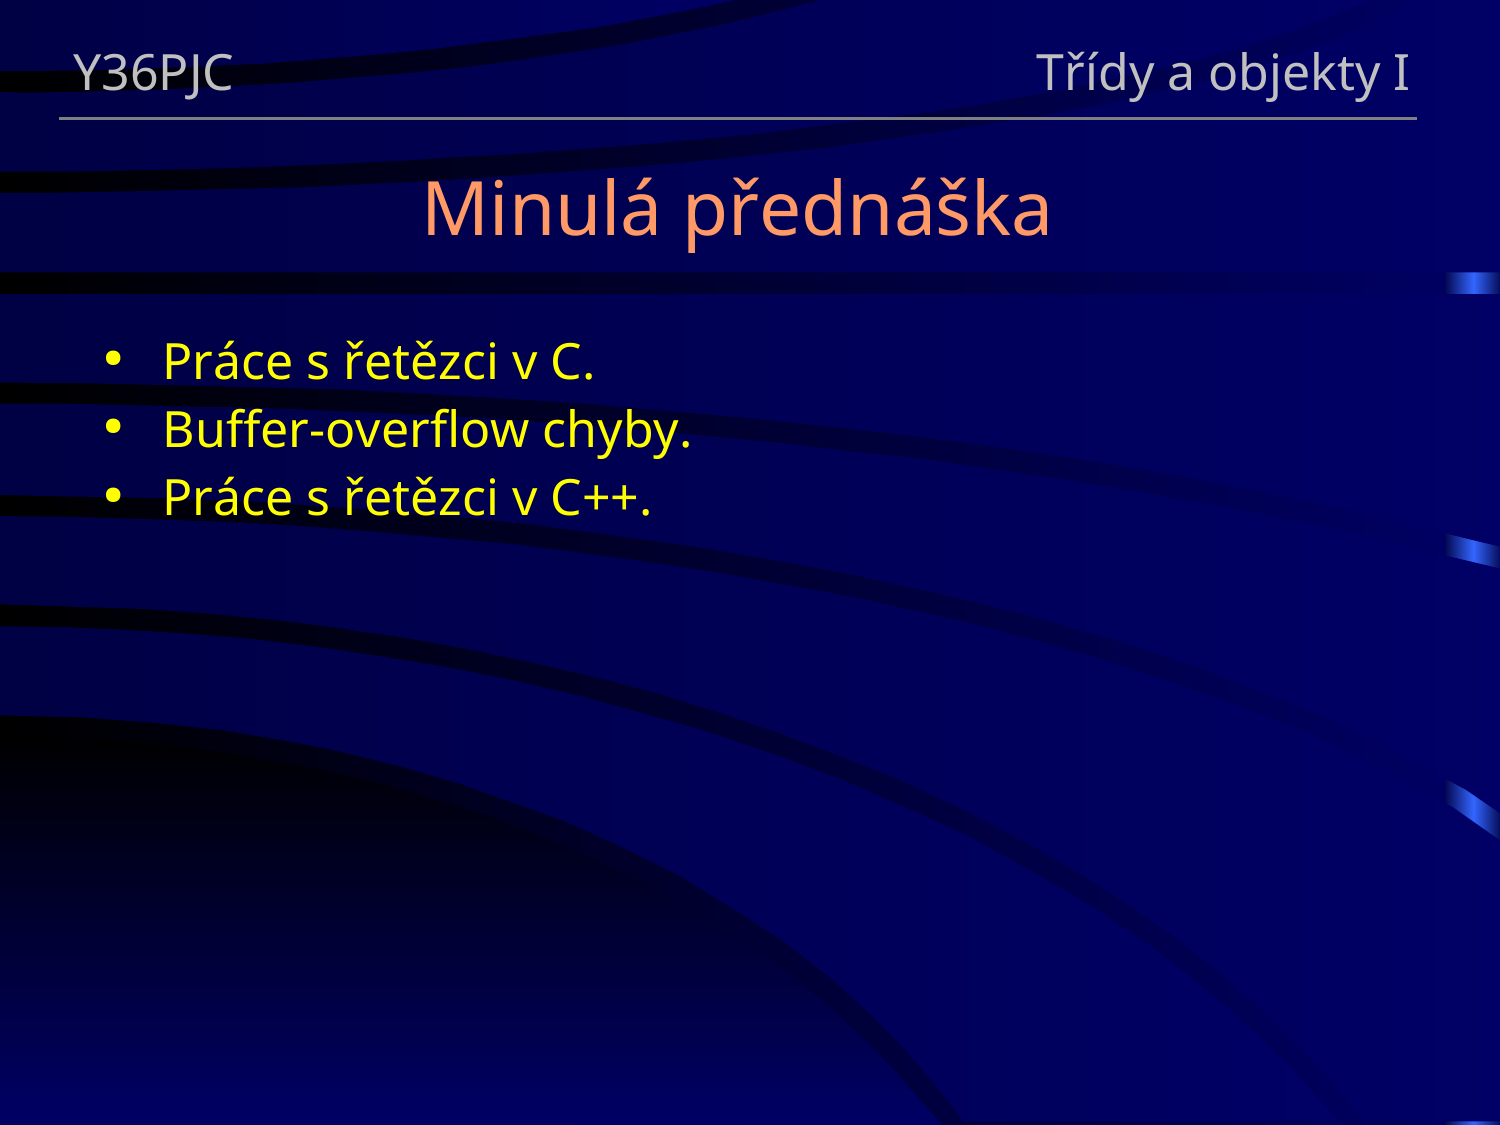

Y36PJC
Třídy a objekty I
Minulá přednáška
Práce s řetězci v C.
Buffer-overflow chyby.
Práce s řetězci v C++.